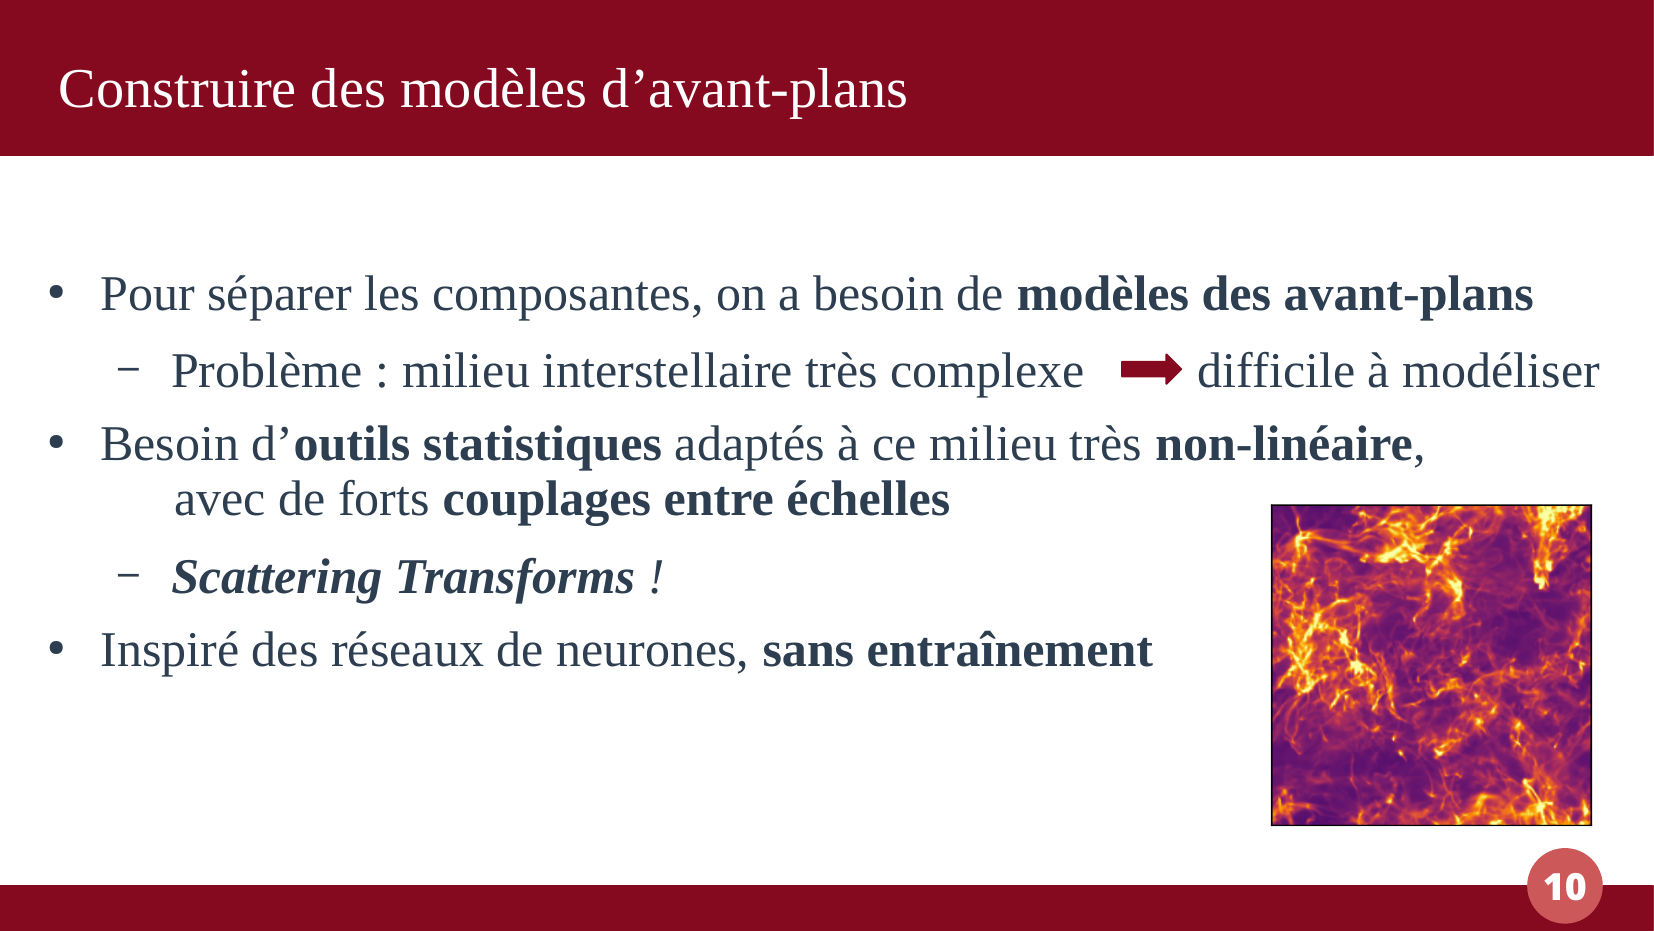

# Construire des modèles d’avant-plans
Pour séparer les composantes, on a besoin de modèles des avant-plans
Problème : milieu interstellaire très complexe difficile à modéliser
Besoin d’outils statistiques adaptés à ce milieu très non-linéaire, 			avec de forts couplages entre échelles
Scattering Transforms !
Inspiré des réseaux de neurones, sans entraînement
10